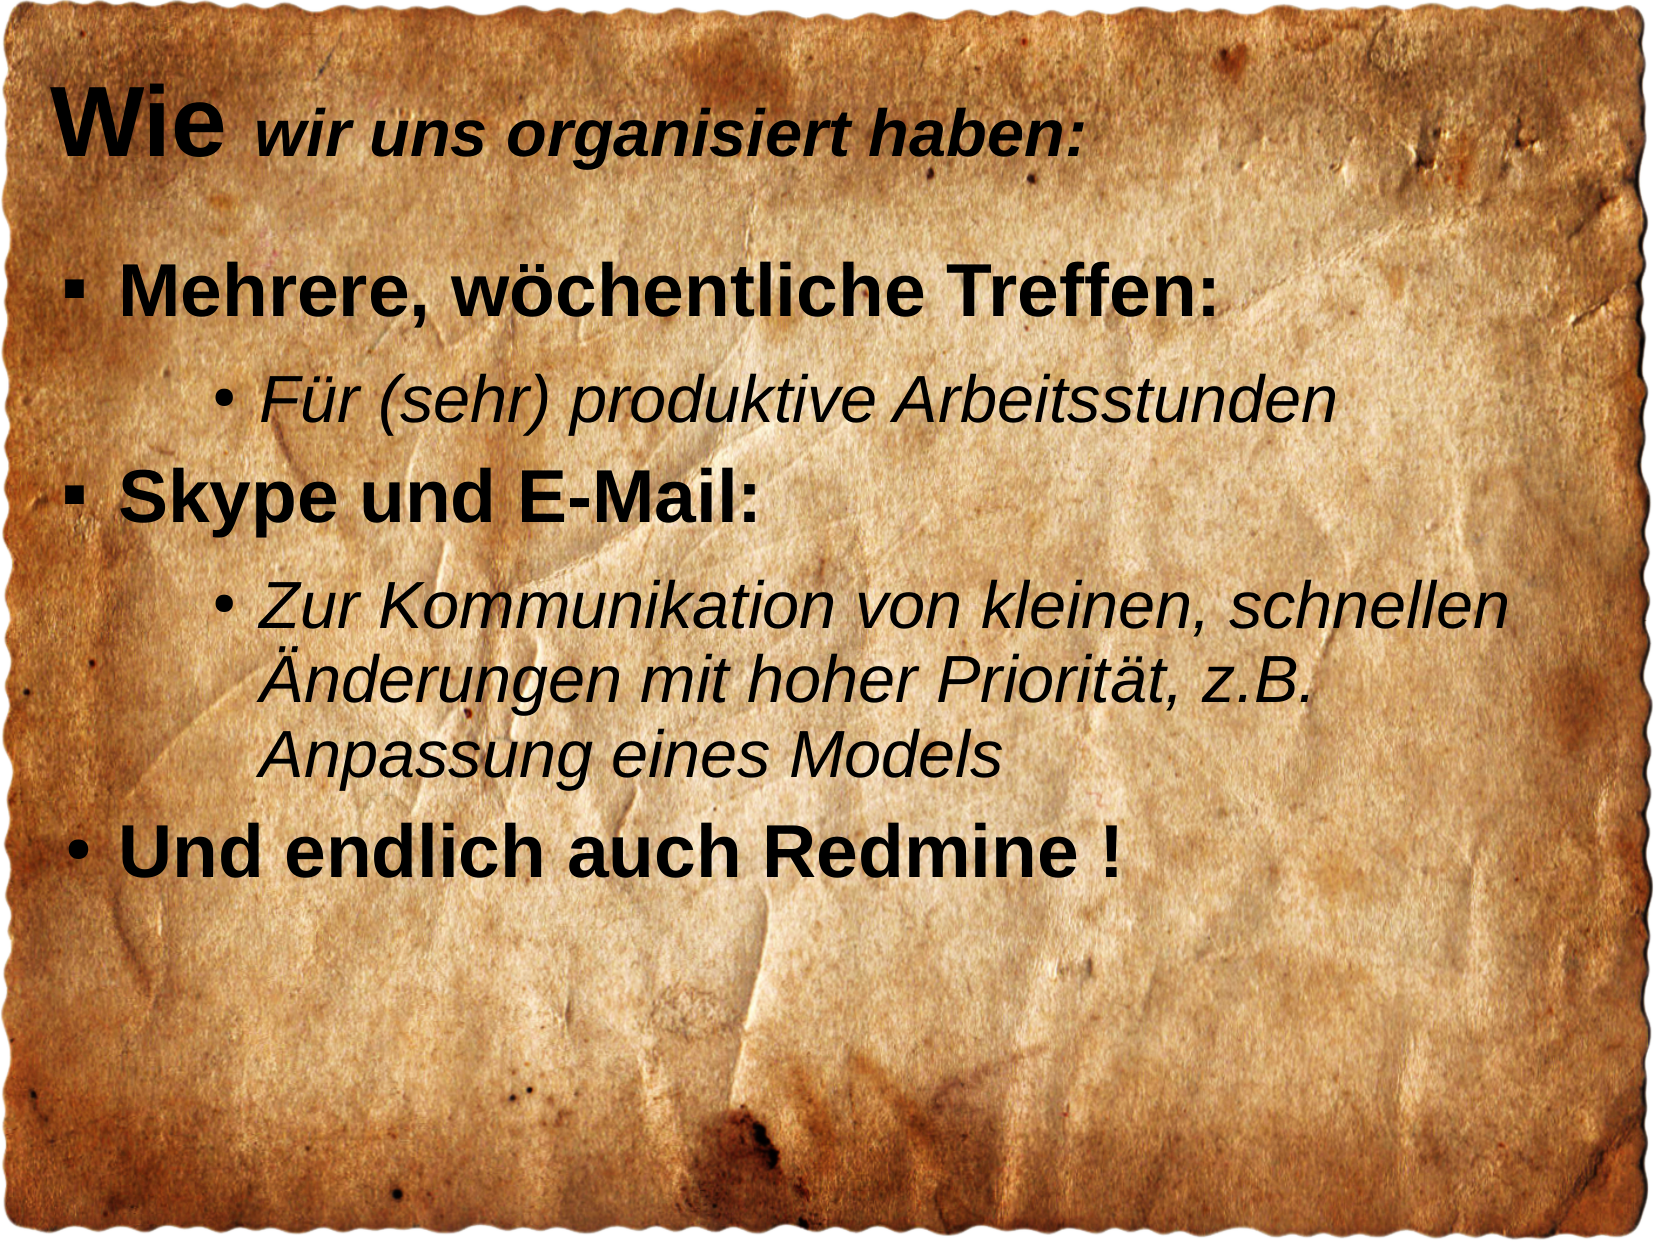

Wie wir uns organisiert haben:
# Mehrere, wöchentliche Treffen:
Für (sehr) produktive Arbeitsstunden
Skype und E-Mail:
Zur Kommunikation von kleinen, schnellen Änderungen mit hoher Priorität, z.B. Anpassung eines Models
Und endlich auch Redmine !